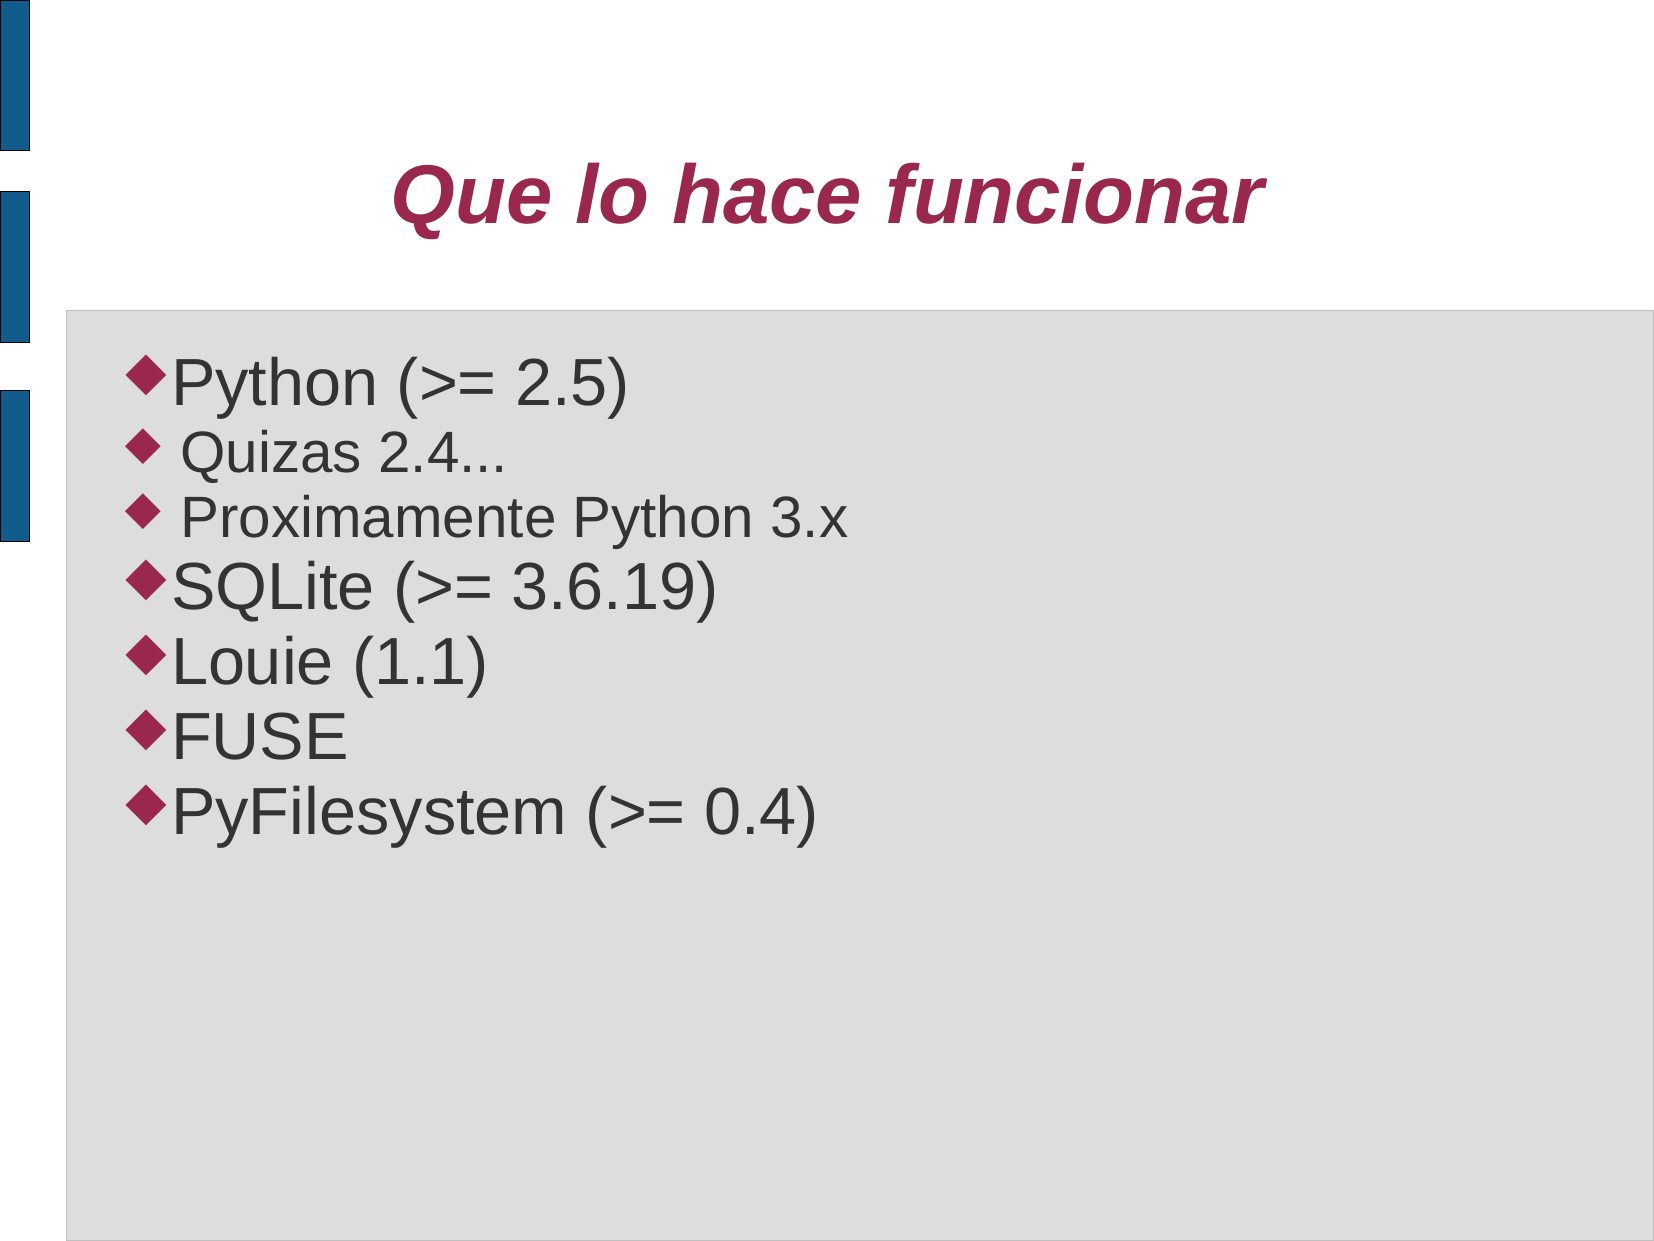

# Que lo hace funcionar
Python (>= 2.5)
Quizas 2.4...
Proximamente Python 3.x
SQLite (>= 3.6.19)
Louie (1.1)
FUSE
PyFilesystem (>= 0.4)